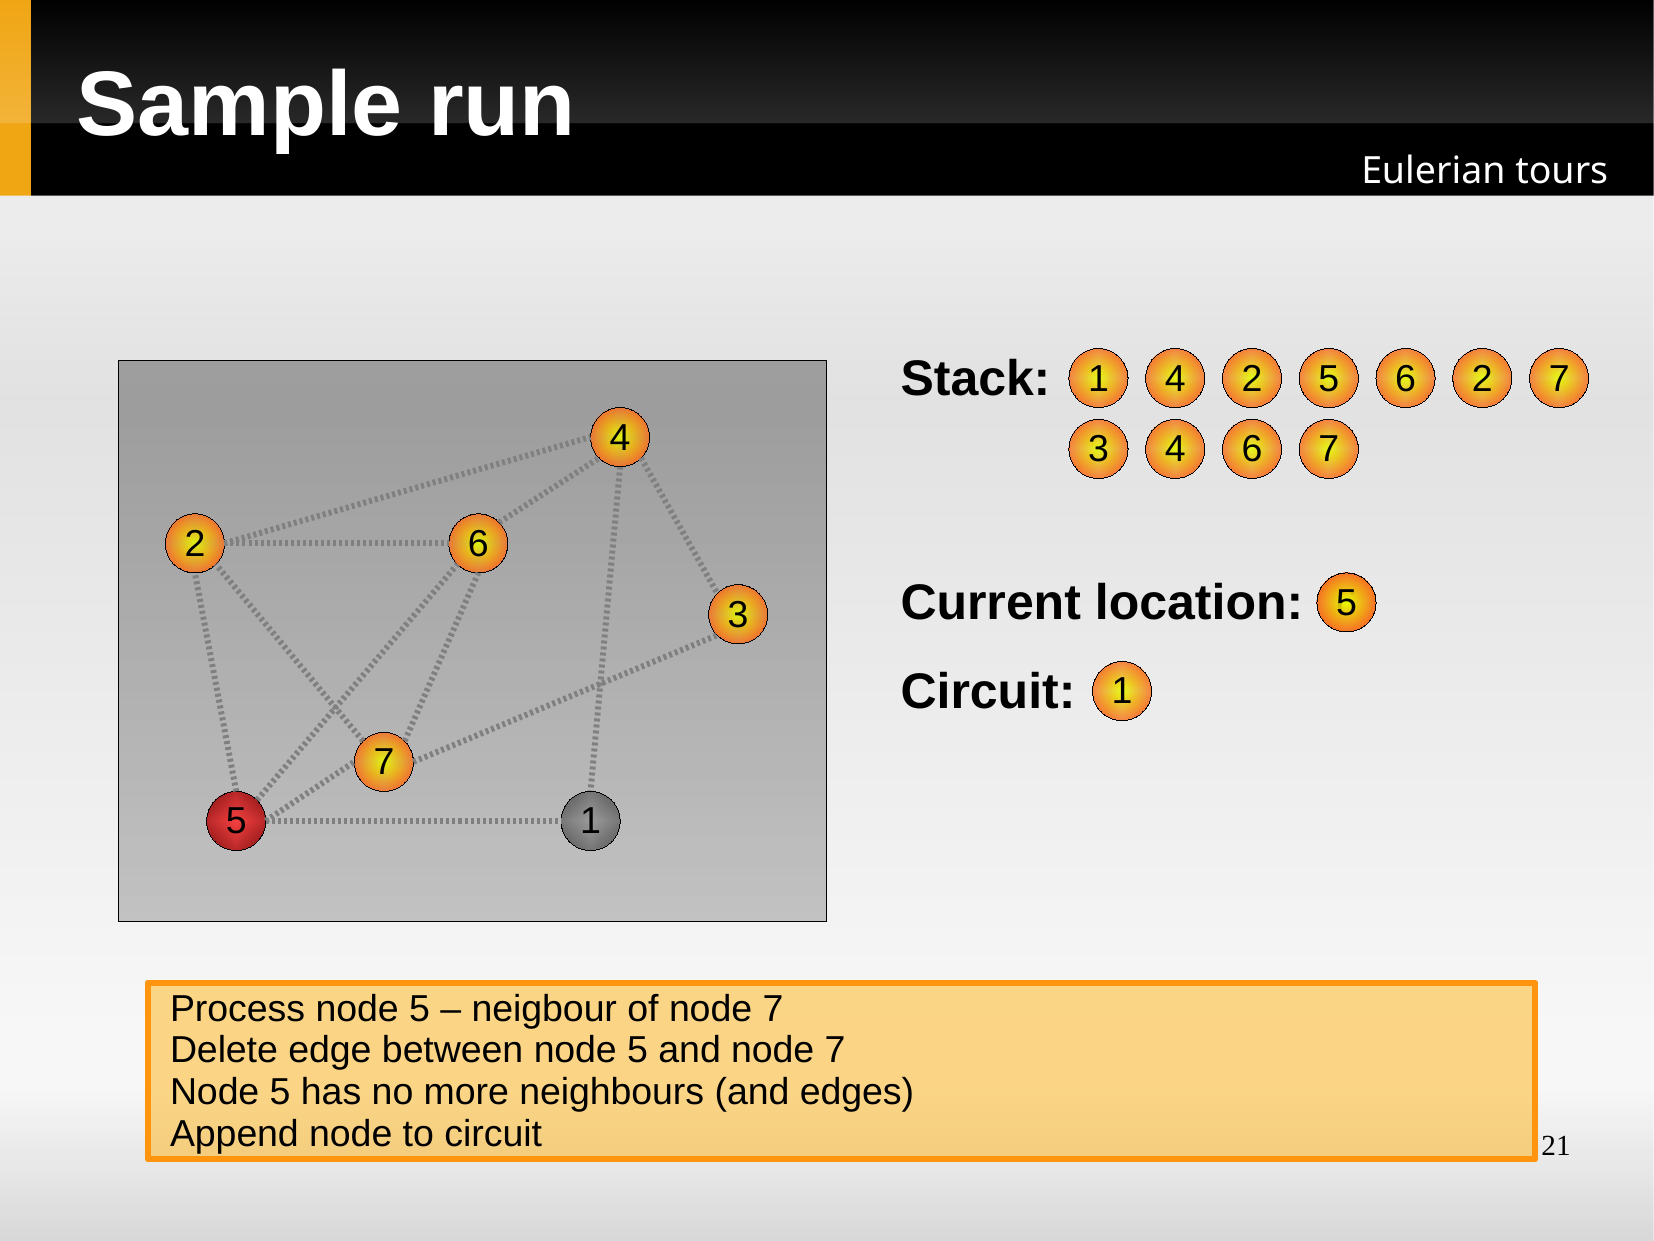

# Sample run
Stack:
1
4
2
5
6
2
7
4
3
4
6
7
2
6
Current location:
6
5
3
Circuit:
1
7
5
1
 Process node 5 – neigbour of node 7
 Delete edge between node 5 and node 7
 Node 5 has no more neighbours (and edges)
 Append node to circuit
21